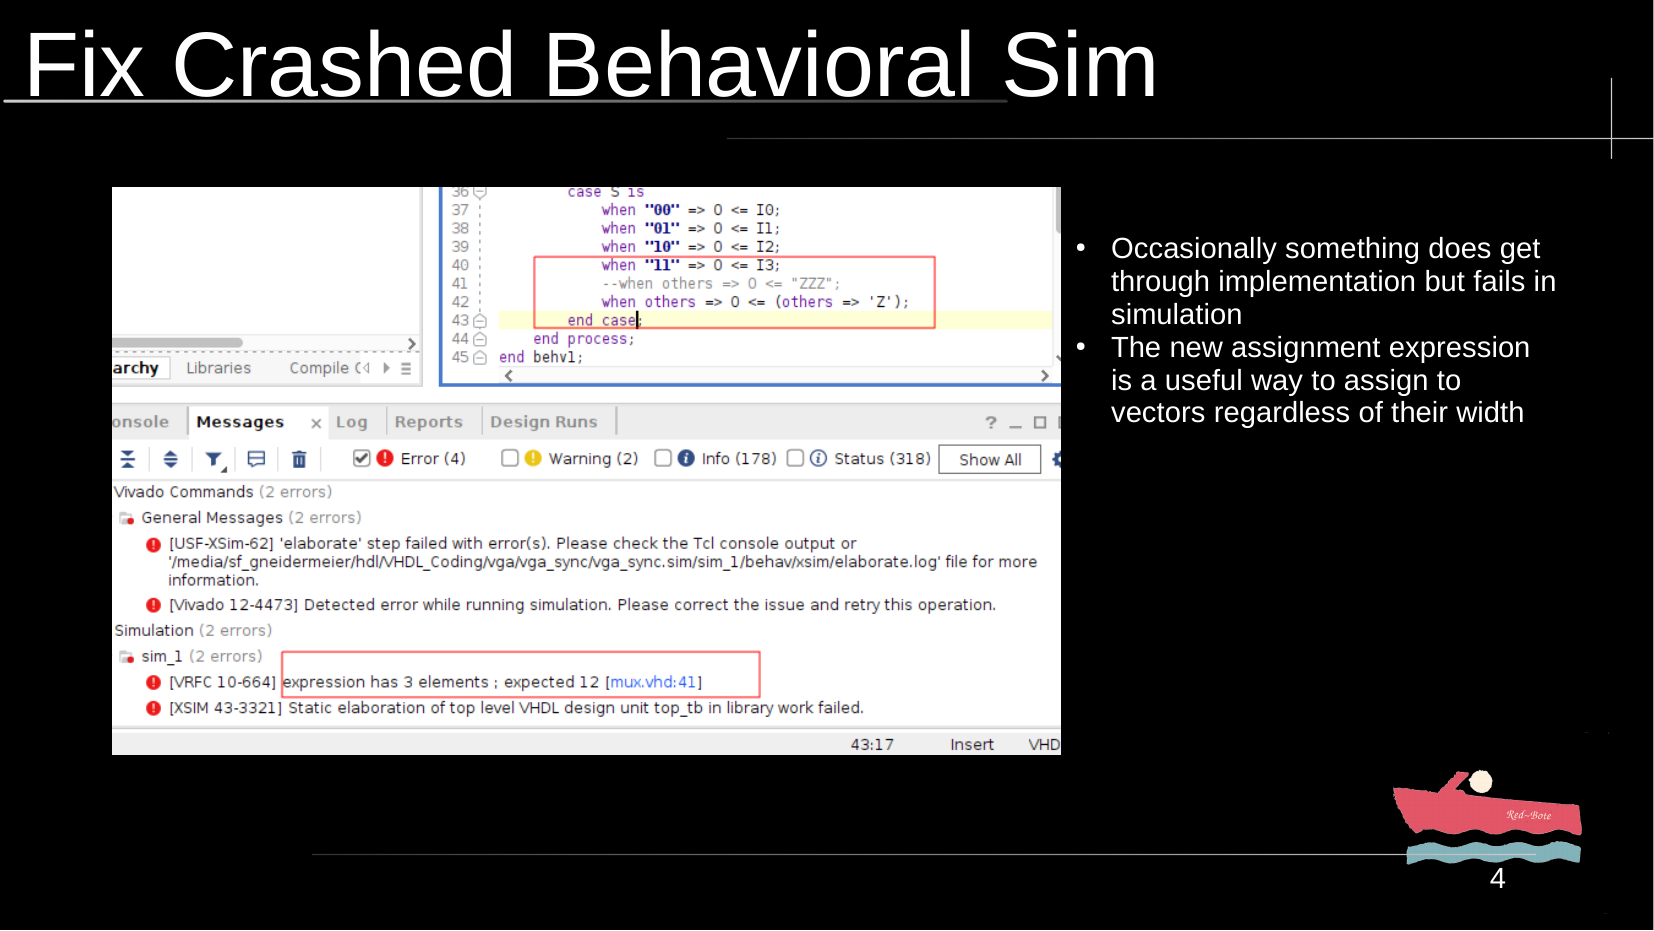

# Fix Crashed Behavioral Sim
Occasionally something does get through implementation but fails in simulation
The new assignment expression is a useful way to assign to vectors regardless of their width
4